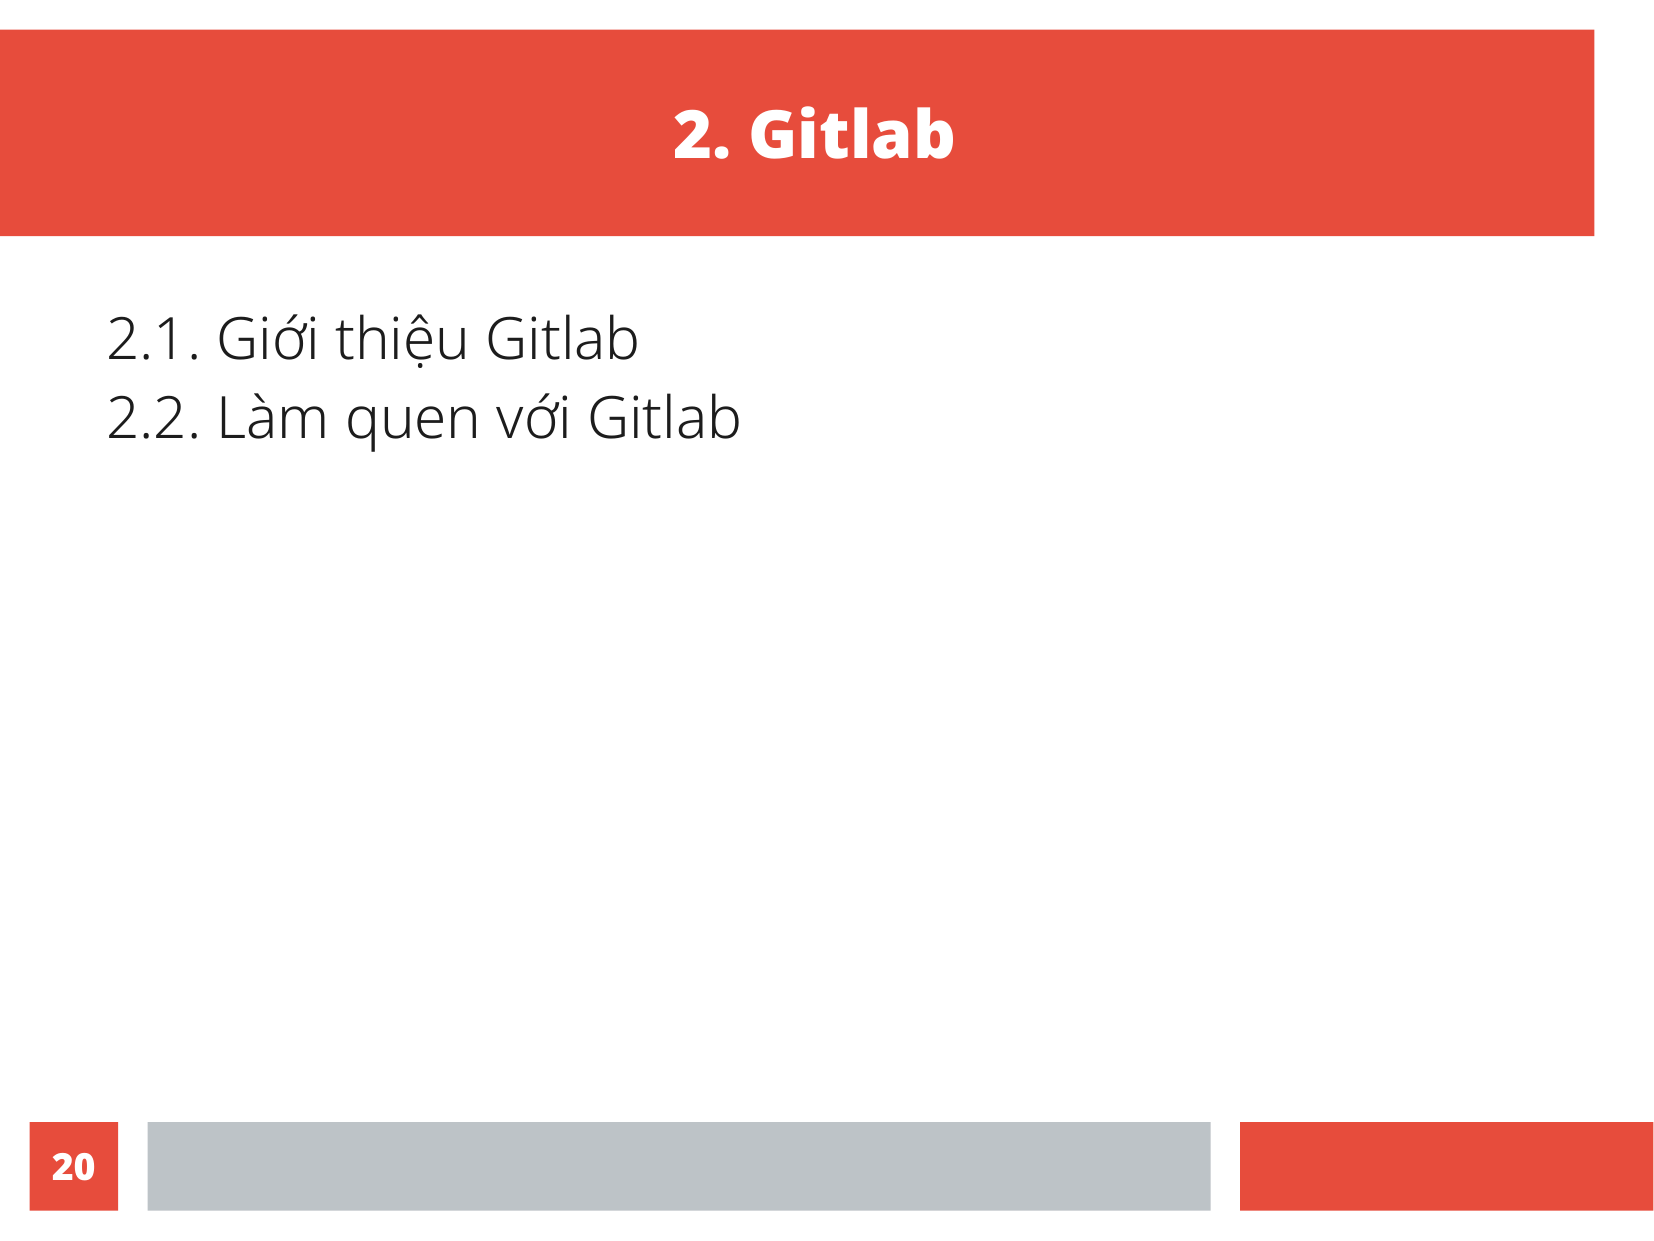

# 2. Gitlab
2.1. Giới thiệu Gitlab
2.2. Làm quen với Gitlab
20